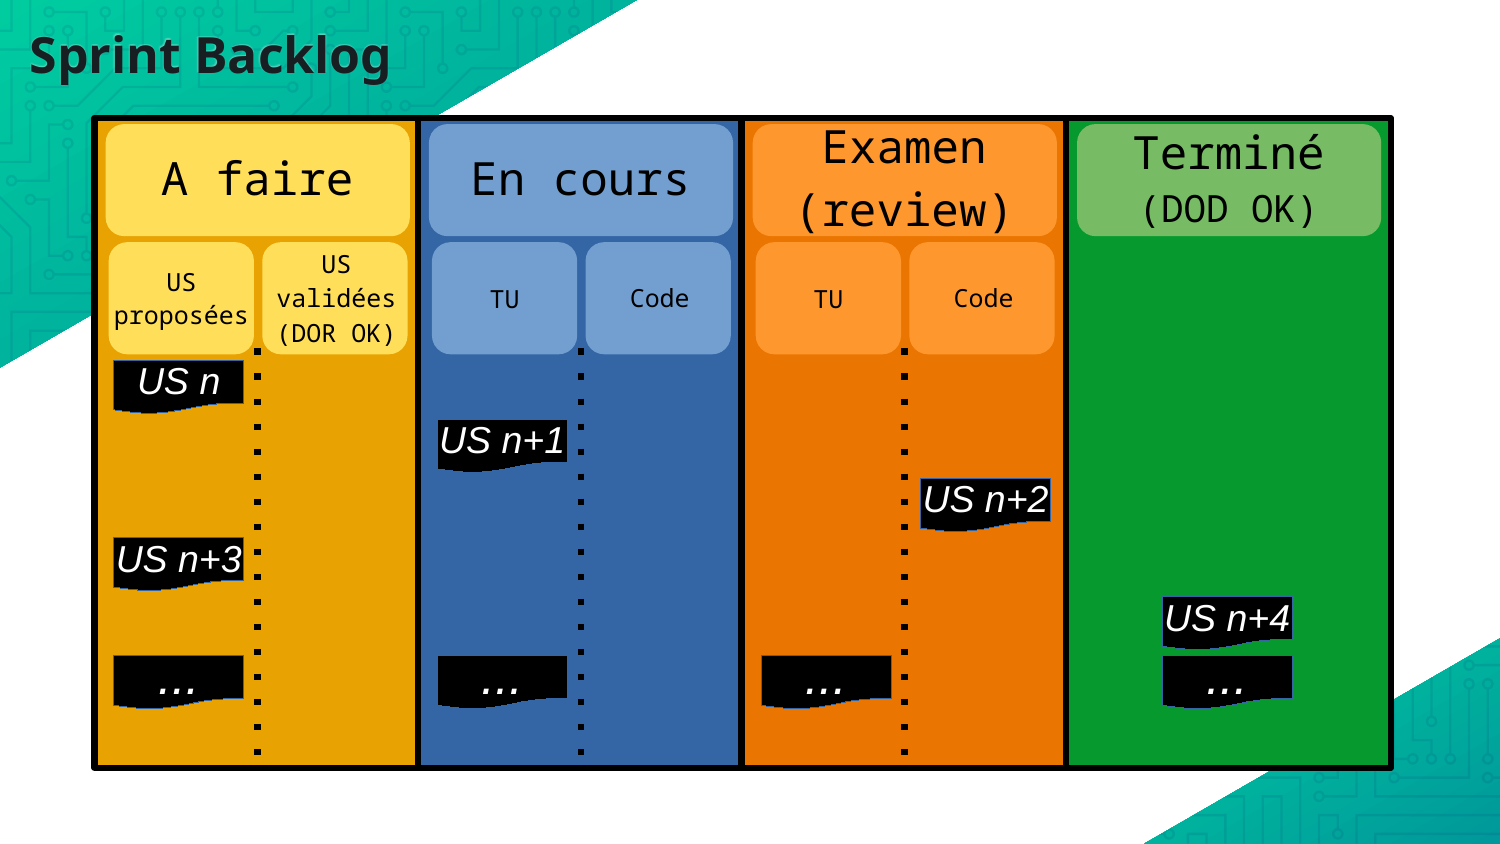

# Sprint Backlog
Examen
(review)
Code
TU
Terminé
(DOD OK)
A faire
US validées
(DOR OK)
US proposées
En cours
Code
TU
US n
US n+3
...
US n+1
...
US n+2
...
US n+4
...